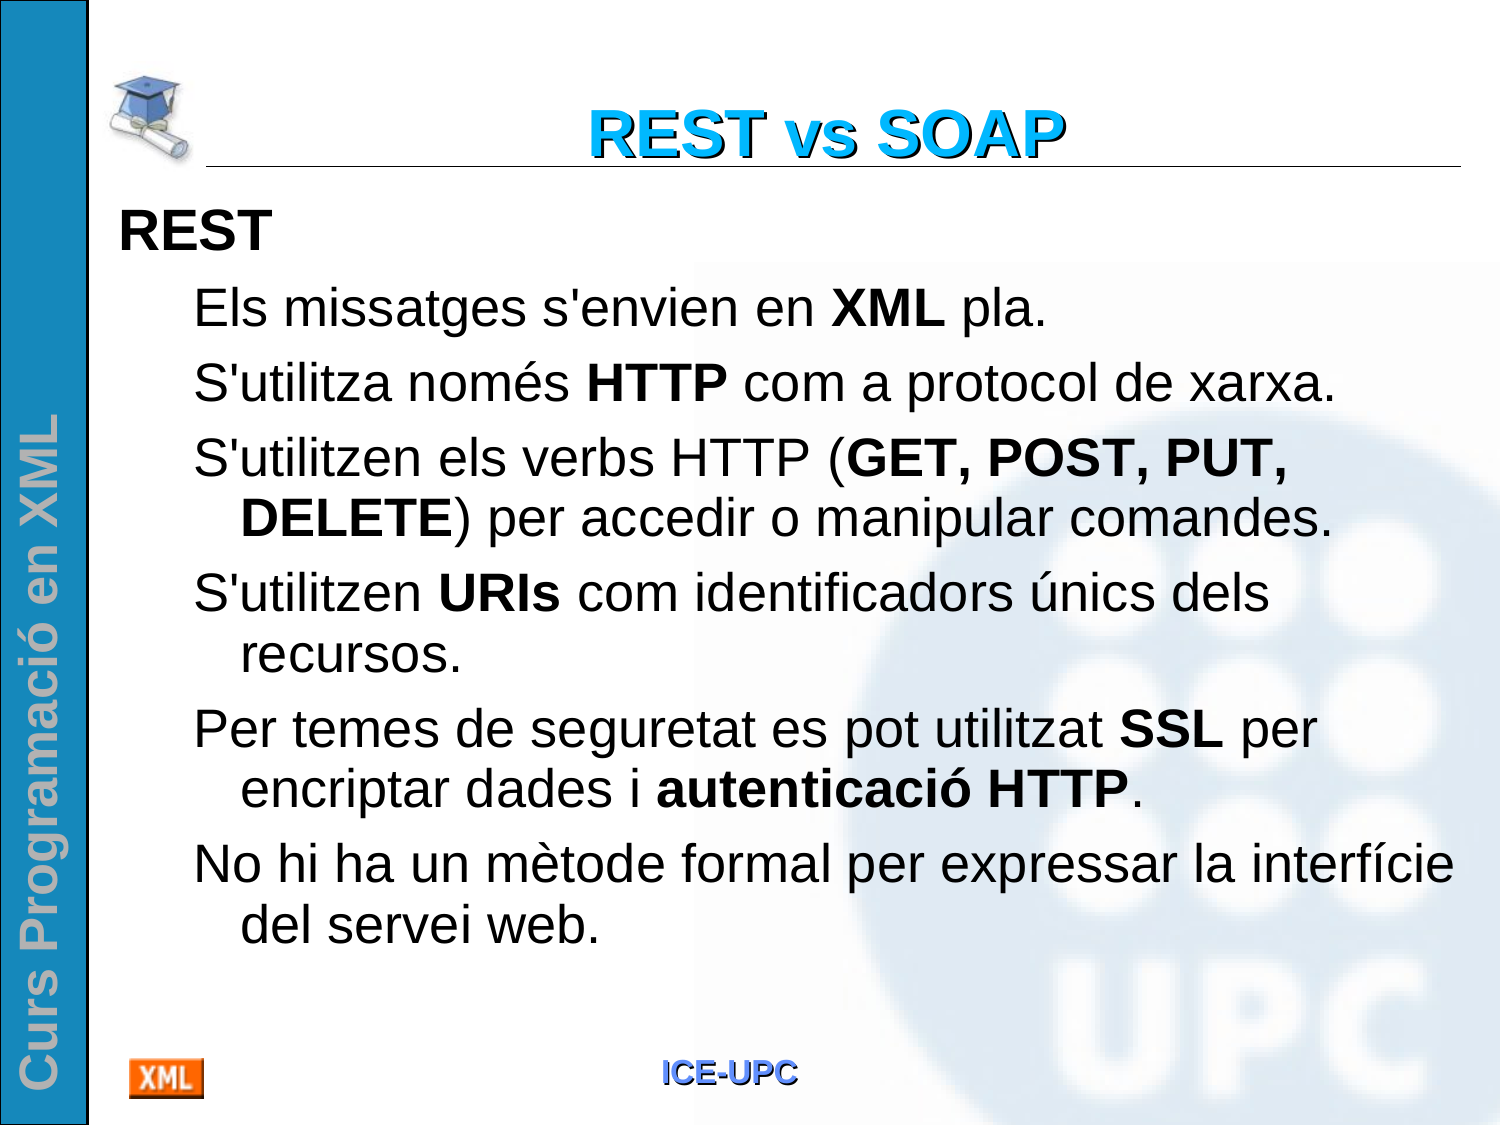

# REST vs SOAP
REST
Els missatges s'envien en XML pla.
S'utilitza només HTTP com a protocol de xarxa.
S'utilitzen els verbs HTTP (GET, POST, PUT, DELETE) per accedir o manipular comandes.
S'utilitzen URIs com identificadors únics dels recursos.
Per temes de seguretat es pot utilitzat SSL per encriptar dades i autenticació HTTP.
No hi ha un mètode formal per expressar la interfície del servei web.